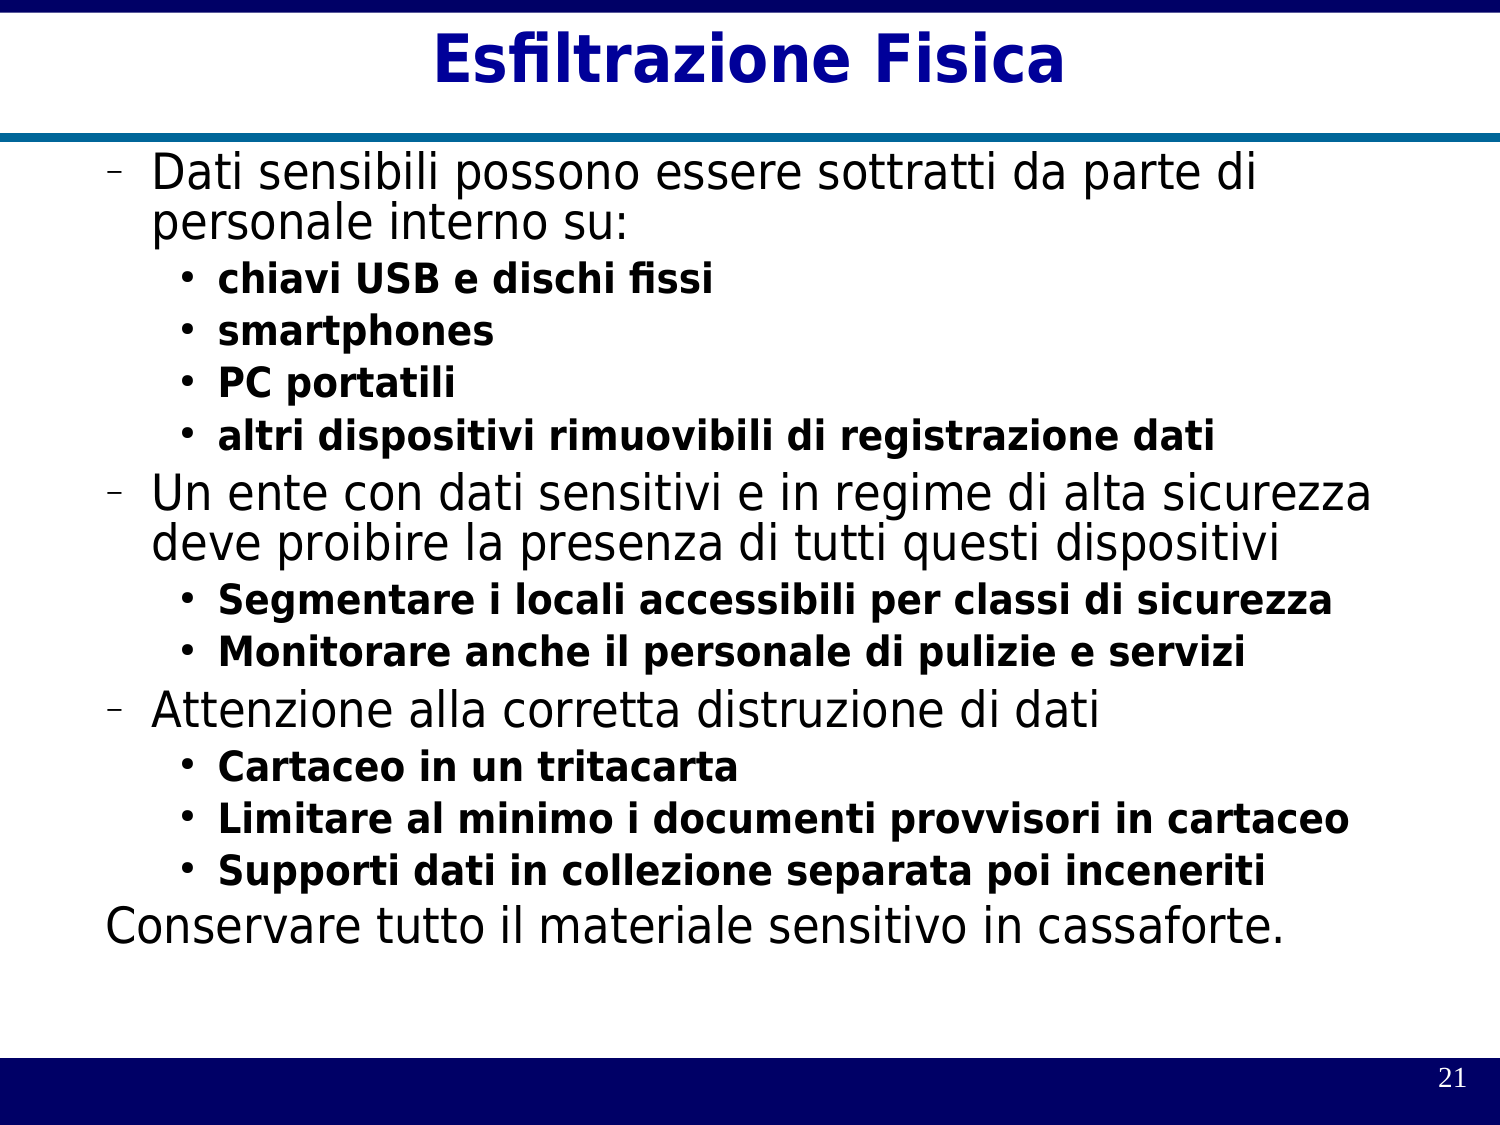

# Esfiltrazione Fisica
Dati sensibili possono essere sottratti da parte di personale interno su:
chiavi USB e dischi fissi
smartphones
PC portatili
altri dispositivi rimuovibili di registrazione dati
Un ente con dati sensitivi e in regime di alta sicurezza deve proibire la presenza di tutti questi dispositivi
Segmentare i locali accessibili per classi di sicurezza
Monitorare anche il personale di pulizie e servizi
Attenzione alla corretta distruzione di dati
Cartaceo in un tritacarta
Limitare al minimo i documenti provvisori in cartaceo
Supporti dati in collezione separata poi inceneriti
Conservare tutto il materiale sensitivo in cassaforte.